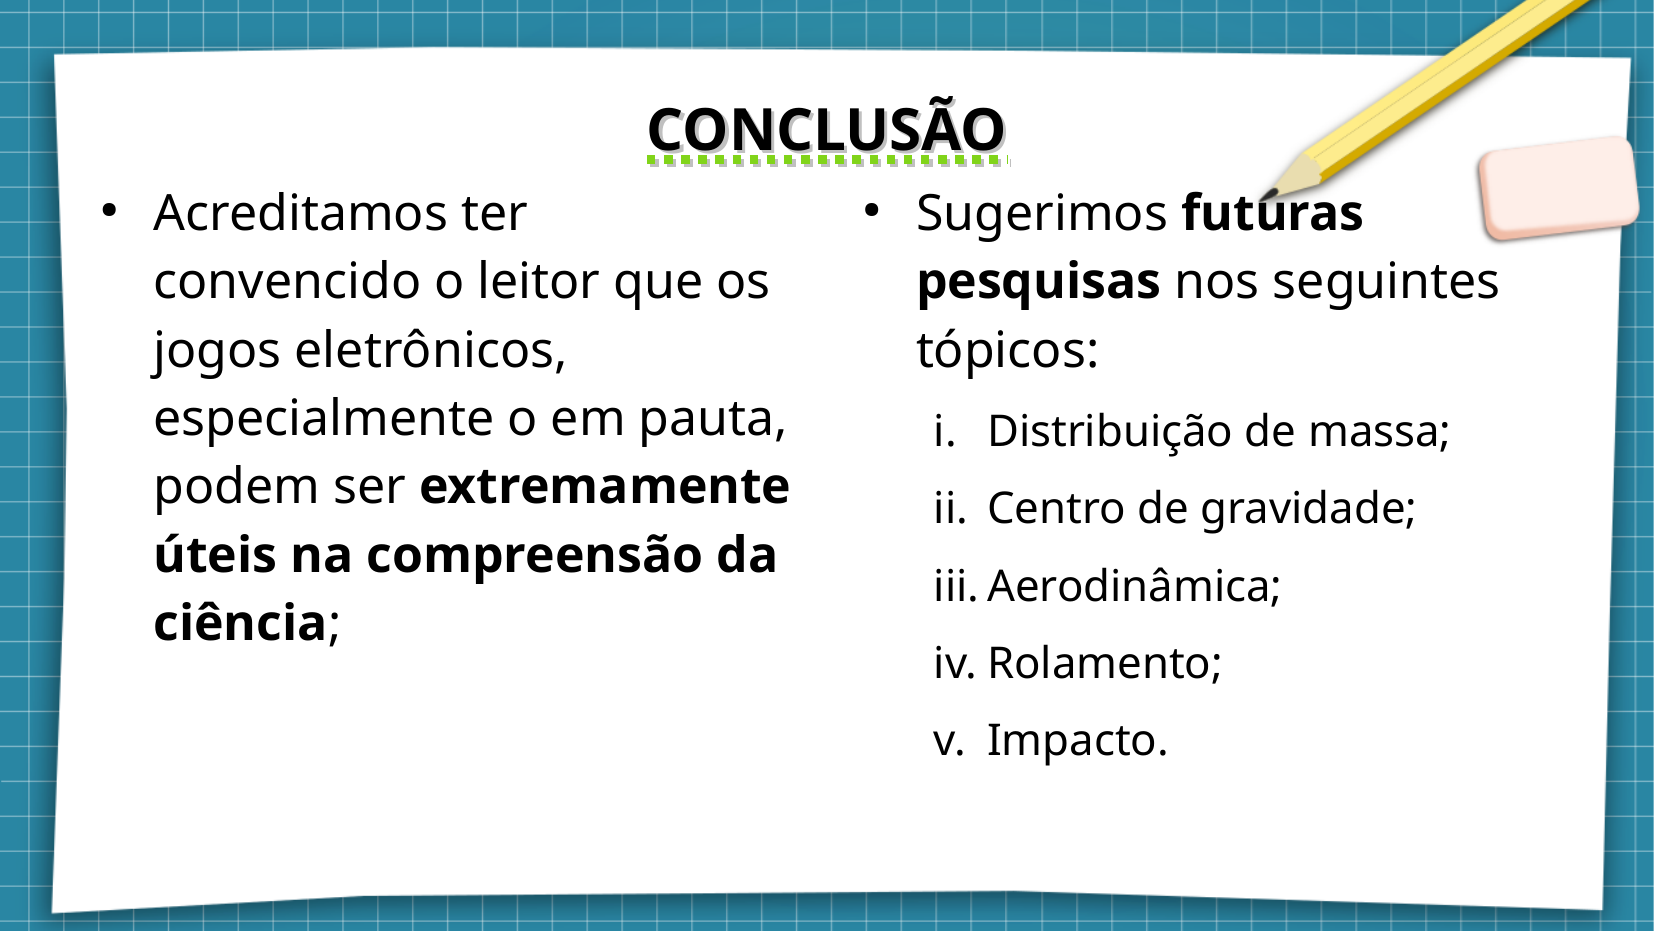

# Conclusão
Acreditamos ter convencido o leitor que os jogos eletrônicos, especialmente o em pauta, podem ser extremamente úteis na compreensão da ciência;
Sugerimos futuras pesquisas nos seguintes tópicos:
Distribuição de massa;
Centro de gravidade;
Aerodinâmica;
Rolamento;
Impacto.